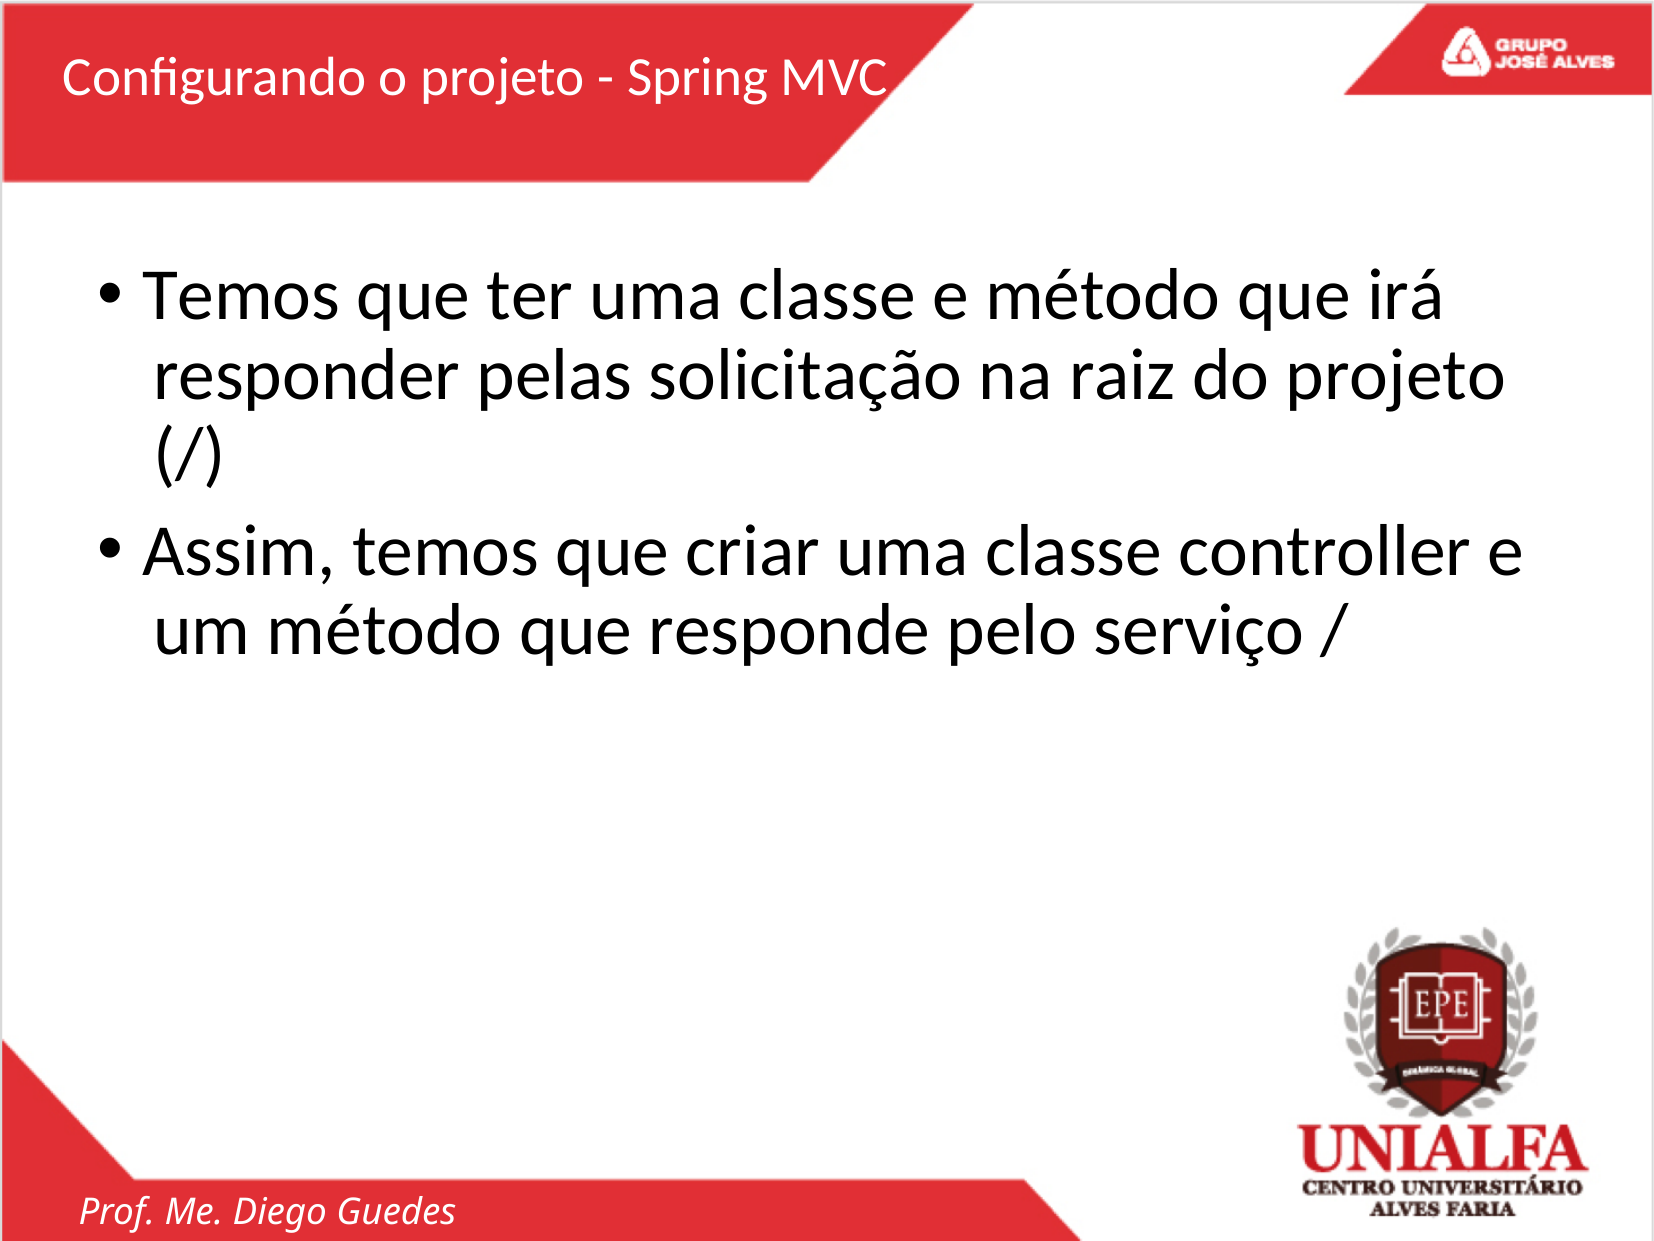

Configurando o projeto - Spring MVC
 Temos que ter uma classe e método que irá responder pelas solicitação na raiz do projeto (/)
 Assim, temos que criar uma classe controller e um método que responde pelo serviço /
Prof. Me. Diego Guedes